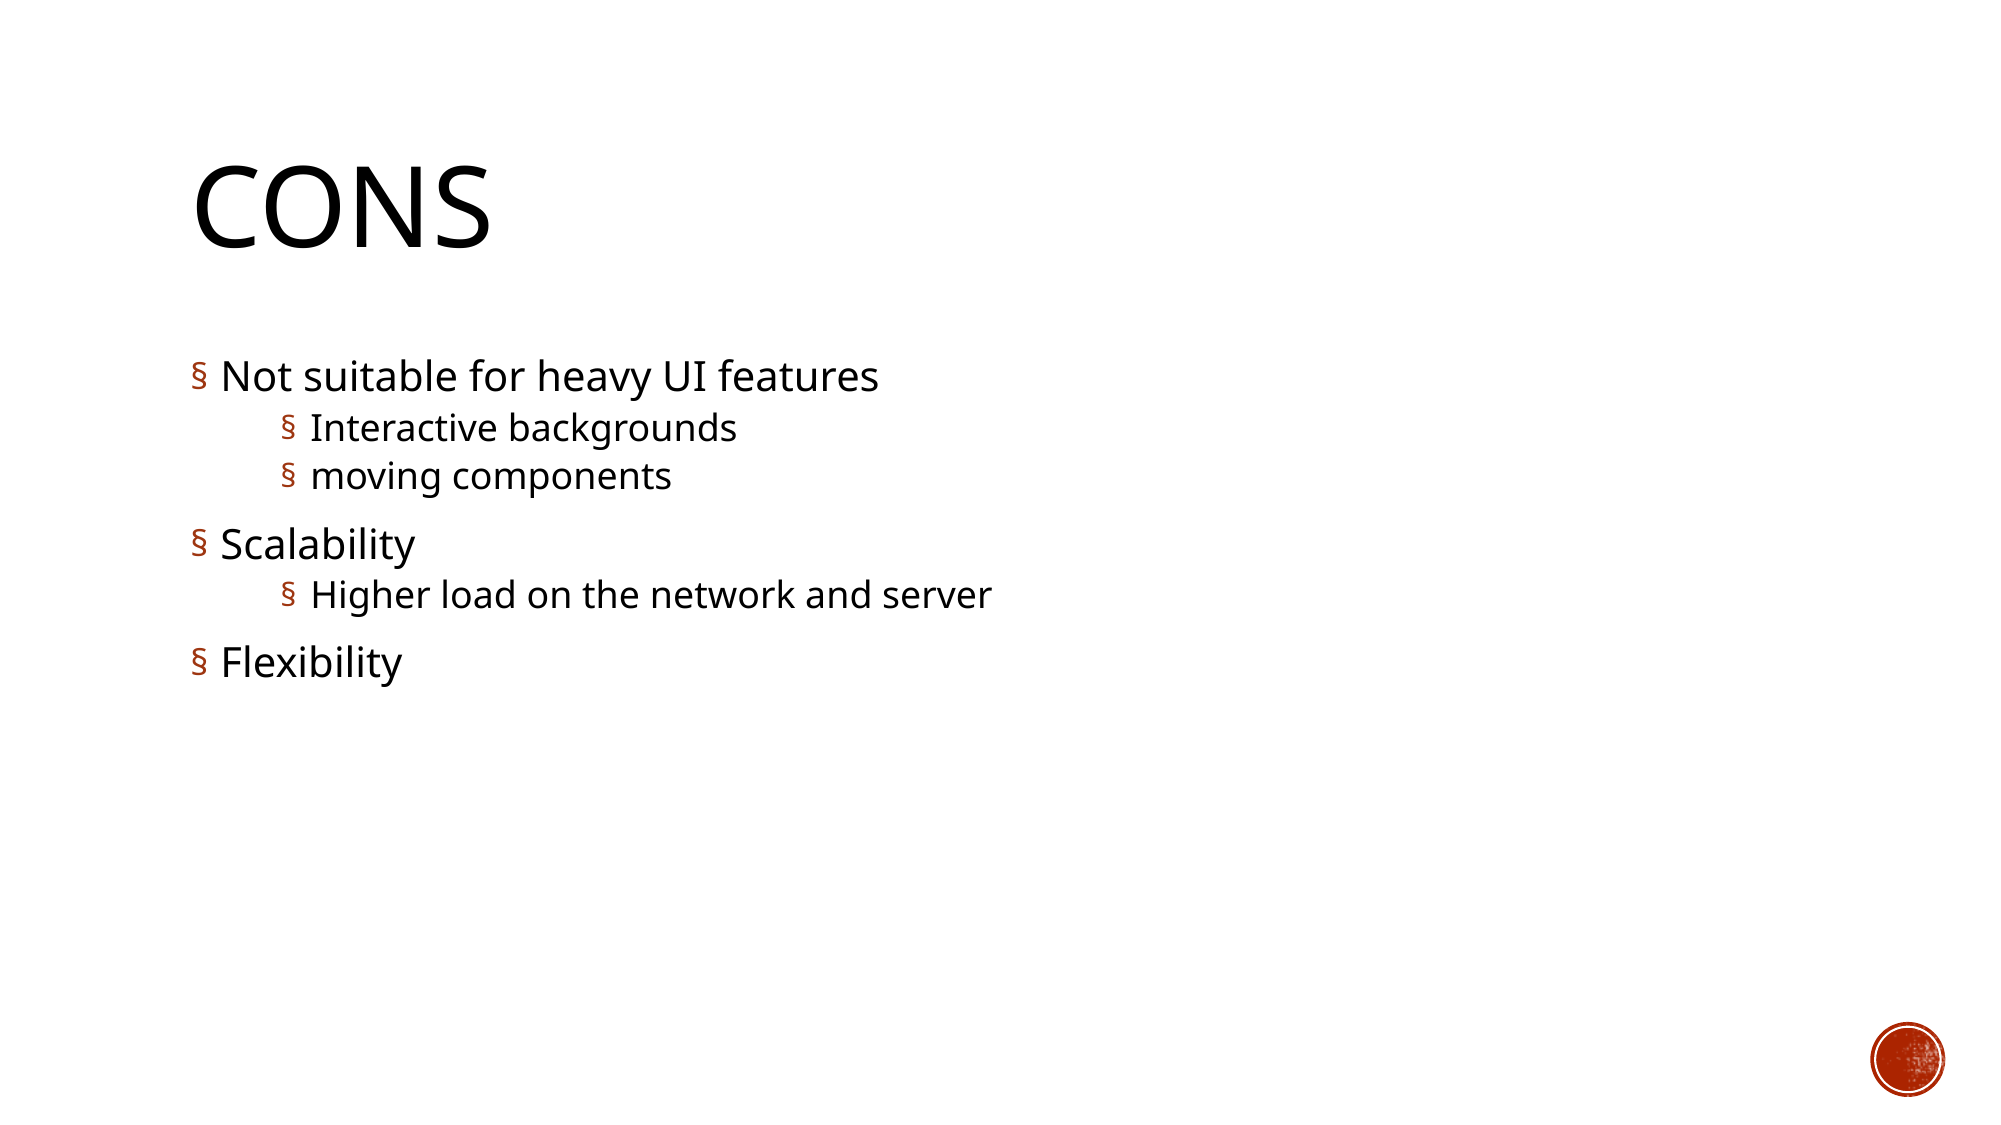

# cons
Not suitable for heavy UI features
Interactive backgrounds
moving components
Scalability
Higher load on the network and server
Flexibility